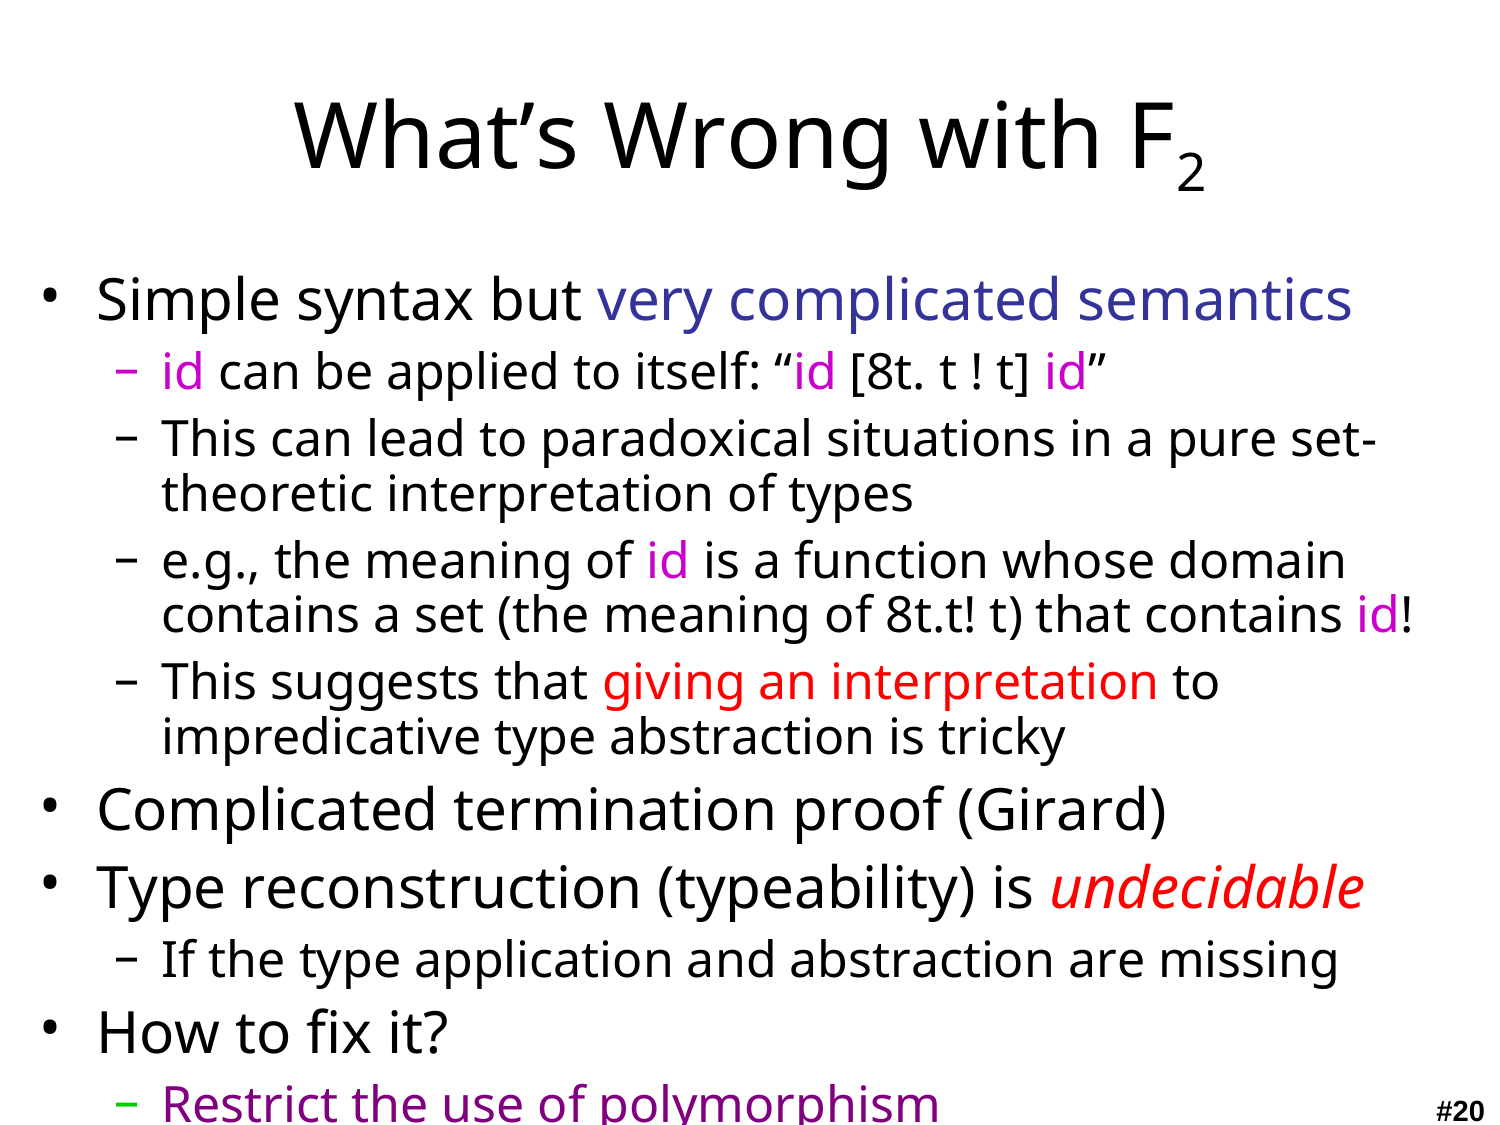

# What’s Wrong with F2
Simple syntax but very complicated semantics
id can be applied to itself: “id [8t. t ! t] id”
This can lead to paradoxical situations in a pure set-theoretic interpretation of types
e.g., the meaning of id is a function whose domain contains a set (the meaning of 8t.t! t) that contains id!
This suggests that giving an interpretation to impredicative type abstraction is tricky
Complicated termination proof (Girard)
Type reconstruction (typeability) is undecidable
If the type application and abstraction are missing
How to fix it?
Restrict the use of polymorphism
20